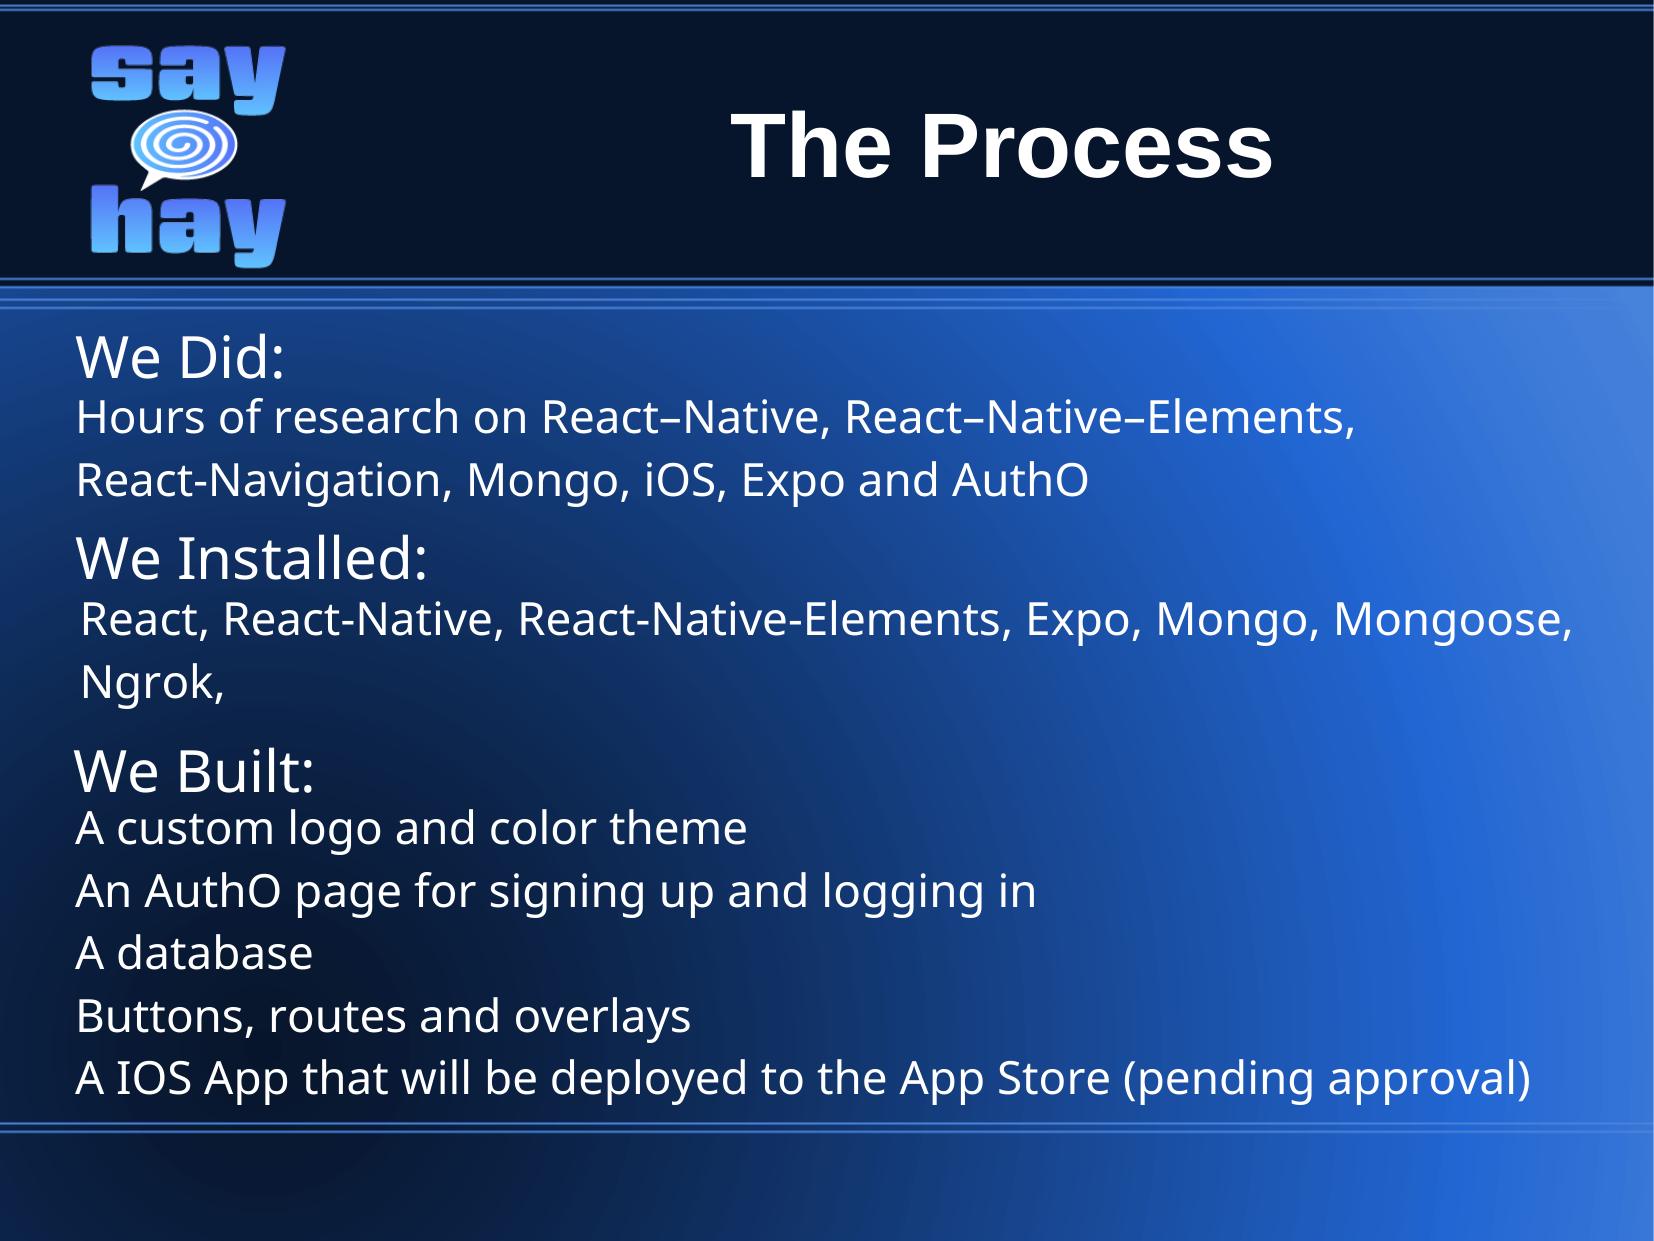

# The Process
We Did:
Hours of research on React–Native, React–Native–Elements,
React-Navigation, Mongo, iOS, Expo and AuthO
We Installed:
React, React-Native, React-Native-Elements, Expo, Mongo, Mongoose, Ngrok,
We Built:
A custom logo and color theme
An AuthO page for signing up and logging in
A database
Buttons, routes and overlays
A IOS App that will be deployed to the App Store (pending approval)